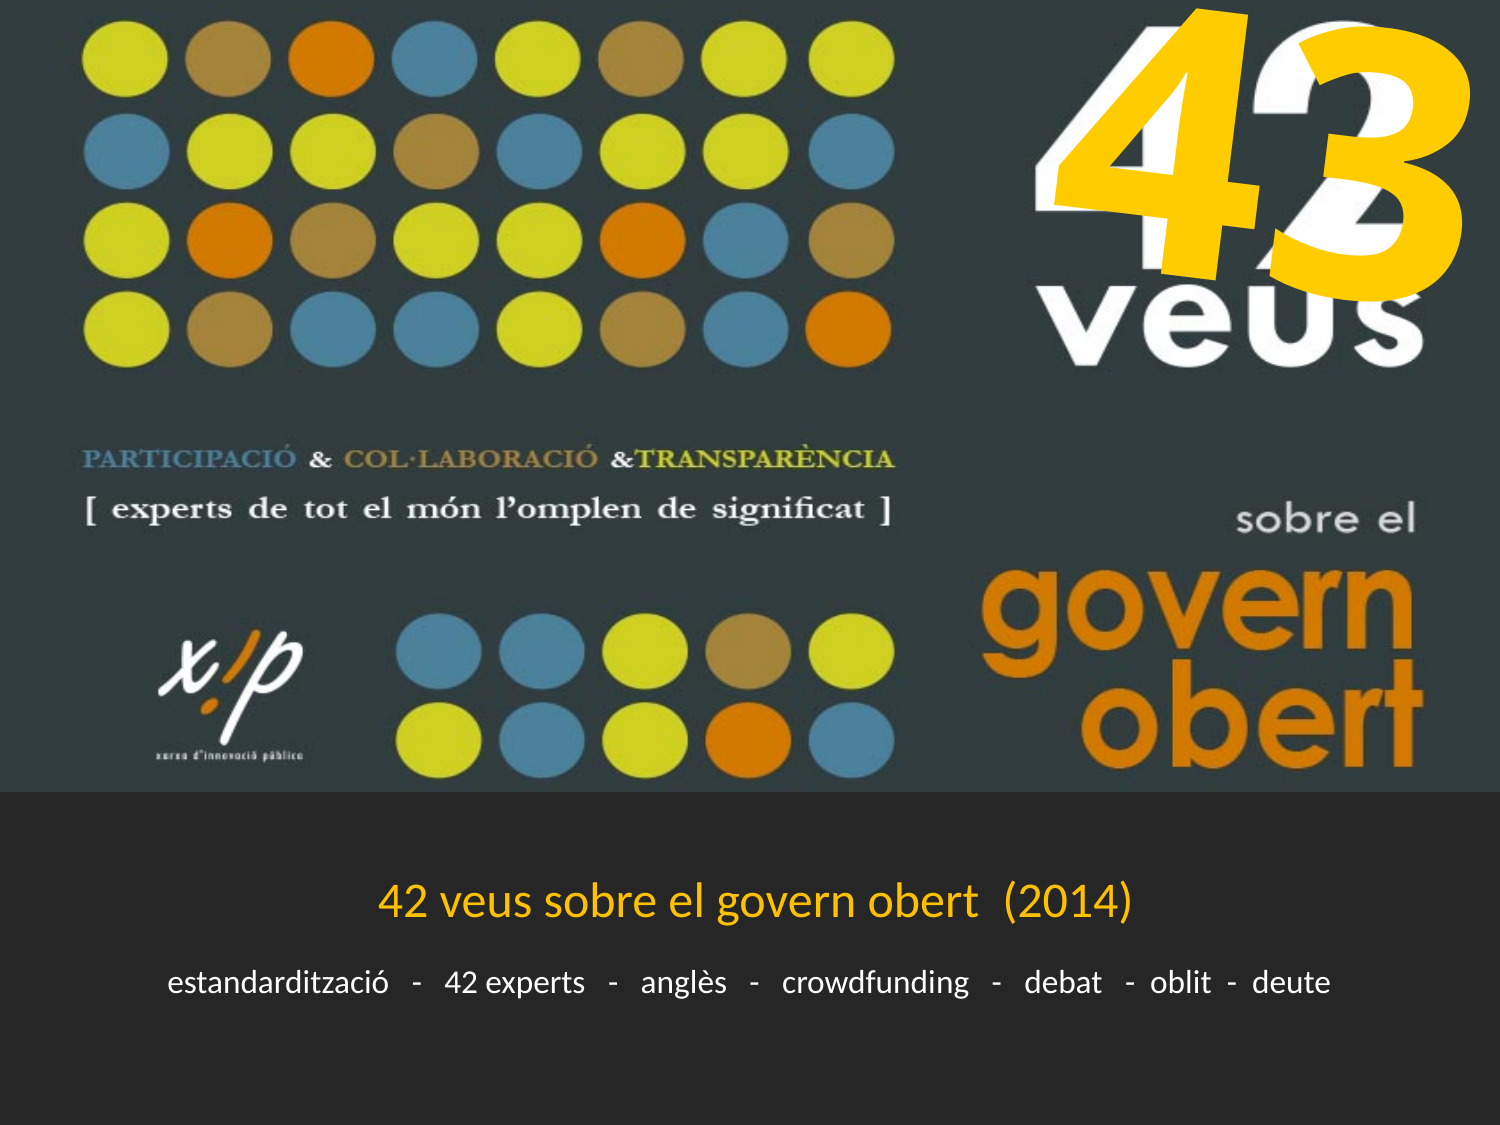

43
42 veus sobre el govern obert (2014)
estandardització - 42 experts - anglès - crowdfunding - debat - oblit - deute